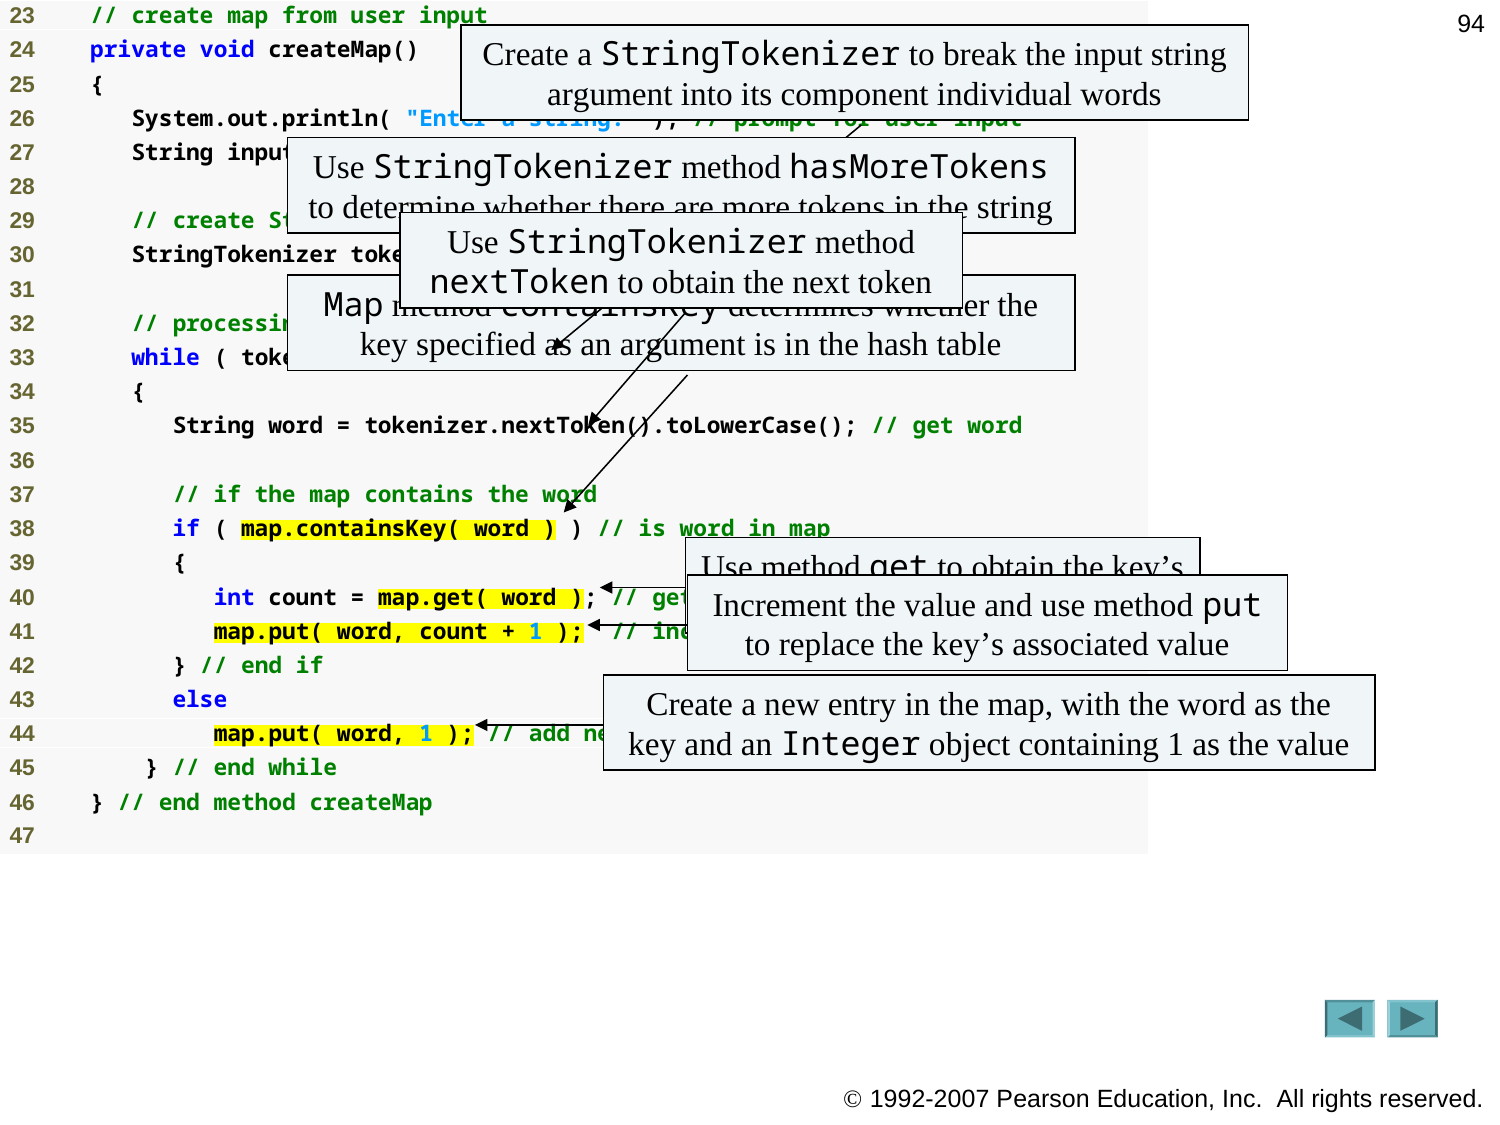

#
Create a StringTokenizer to break the input string argument into its component individual words
Use StringTokenizer method hasMoreTokens to determine whether there are more tokens in the string
Use StringTokenizer method nextToken to obtain the next token
Map method containsKey determines whether the key specified as an argument is in the hash table
Use method get to obtain the key’s associated value in the map
Increment the value and use method put to replace the key’s associated value
Create a new entry in the map, with the word as the key and an Integer object containing 1 as the value